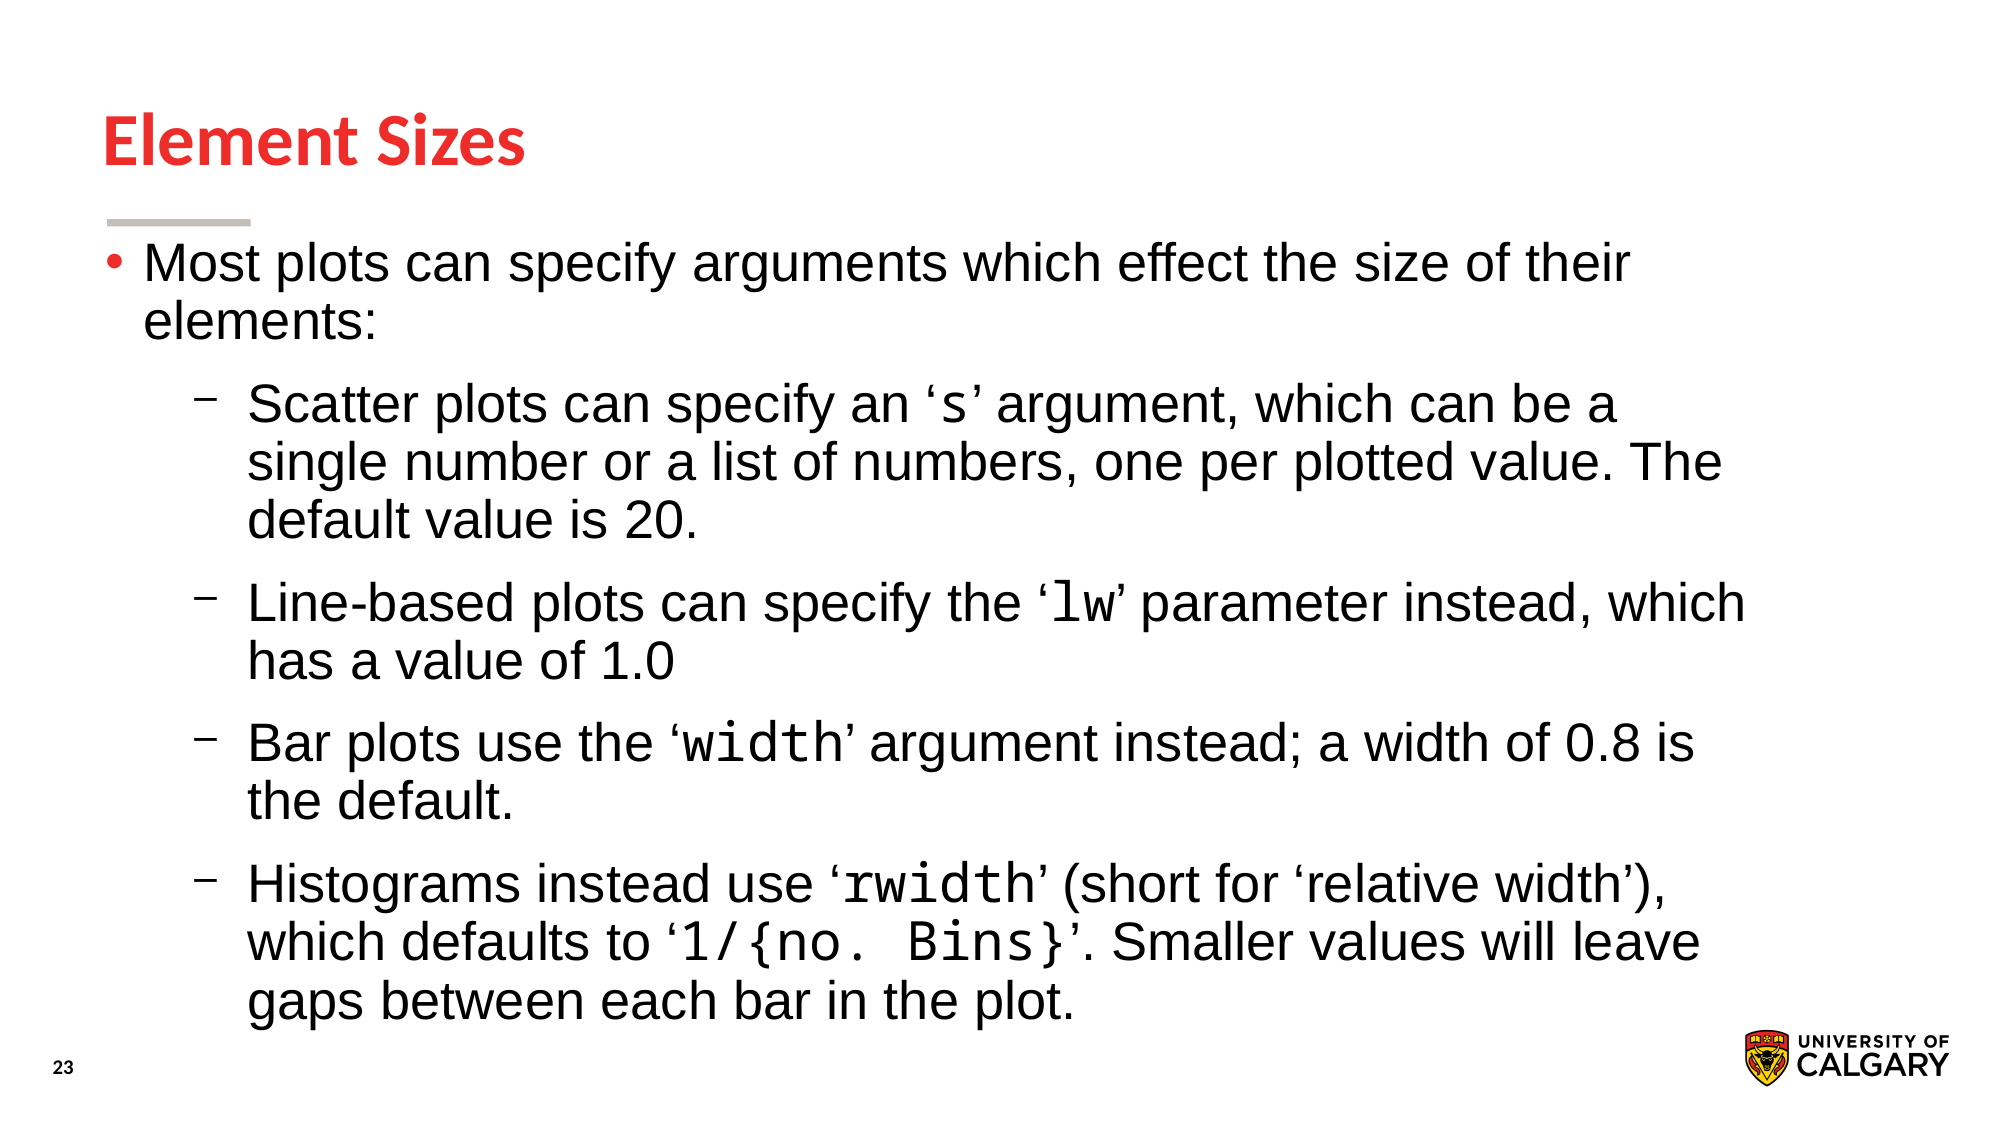

# Element Sizes
Most plots can specify arguments which effect the size of their elements:
Scatter plots can specify an ‘s’ argument, which can be a single number or a list of numbers, one per plotted value. The default value is 20.
Line-based plots can specify the ‘lw’ parameter instead, which has a value of 1.0
Bar plots use the ‘width’ argument instead; a width of 0.8 is the default.
Histograms instead use ‘rwidth’ (short for ‘relative width’), which defaults to ‘1/{no. Bins}’. Smaller values will leave gaps between each bar in the plot.